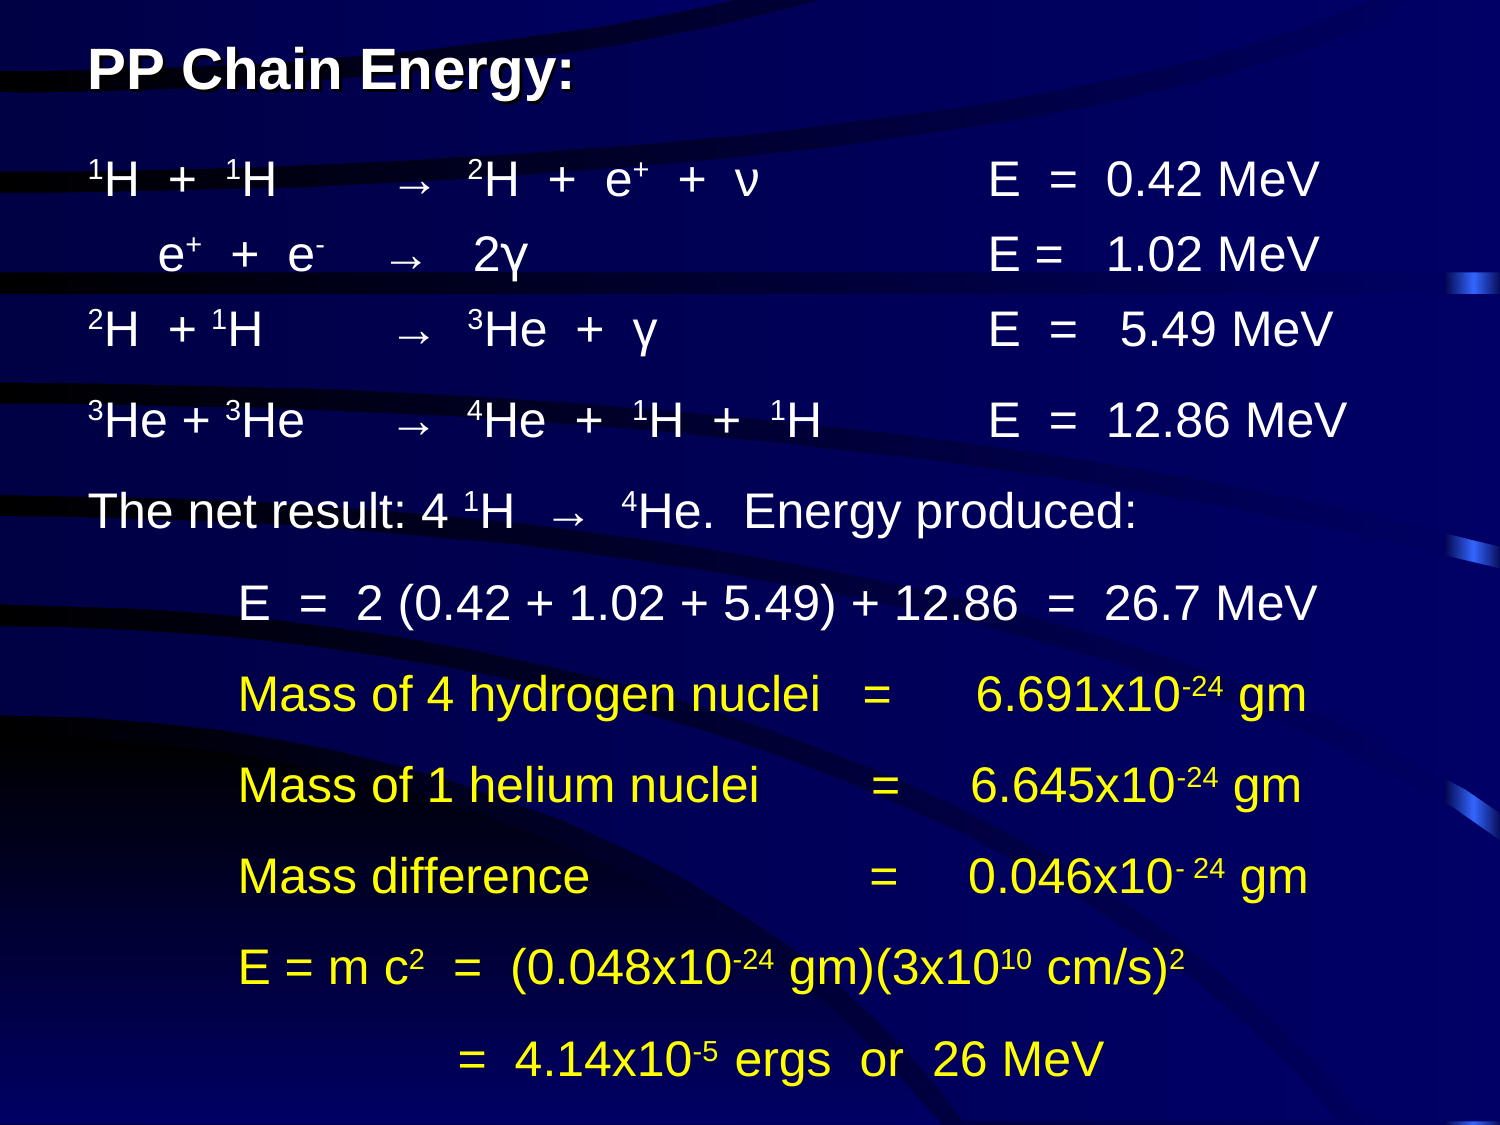

PP Chain Energy:
1H + 1H → 2H + e+ + ν 	E = 0.42 MeV
 e+ + e- → 2γ 			E = 1.02 MeV
2H + 1H → 3He + γ 	E = 5.49 MeV
3He + 3He → 4He + 1H + 1H	 	E = 12.86 MeV
The net result: 4 1H → 4He. Energy produced:
	E = 2 (0.42 + 1.02 + 5.49) + 12.86 = 26.7 MeV
	Mass of 4 hydrogen nuclei = 6.691x10-24 gm
	Mass of 1 helium nuclei = 6.645x10-24 gm
	Mass difference = 0.046x10- 24 gm
 	E = m c2 = (0.048x10-24 gm)(3x1010 cm/s)2
		 = 4.14x10-5 ergs or 26 MeV